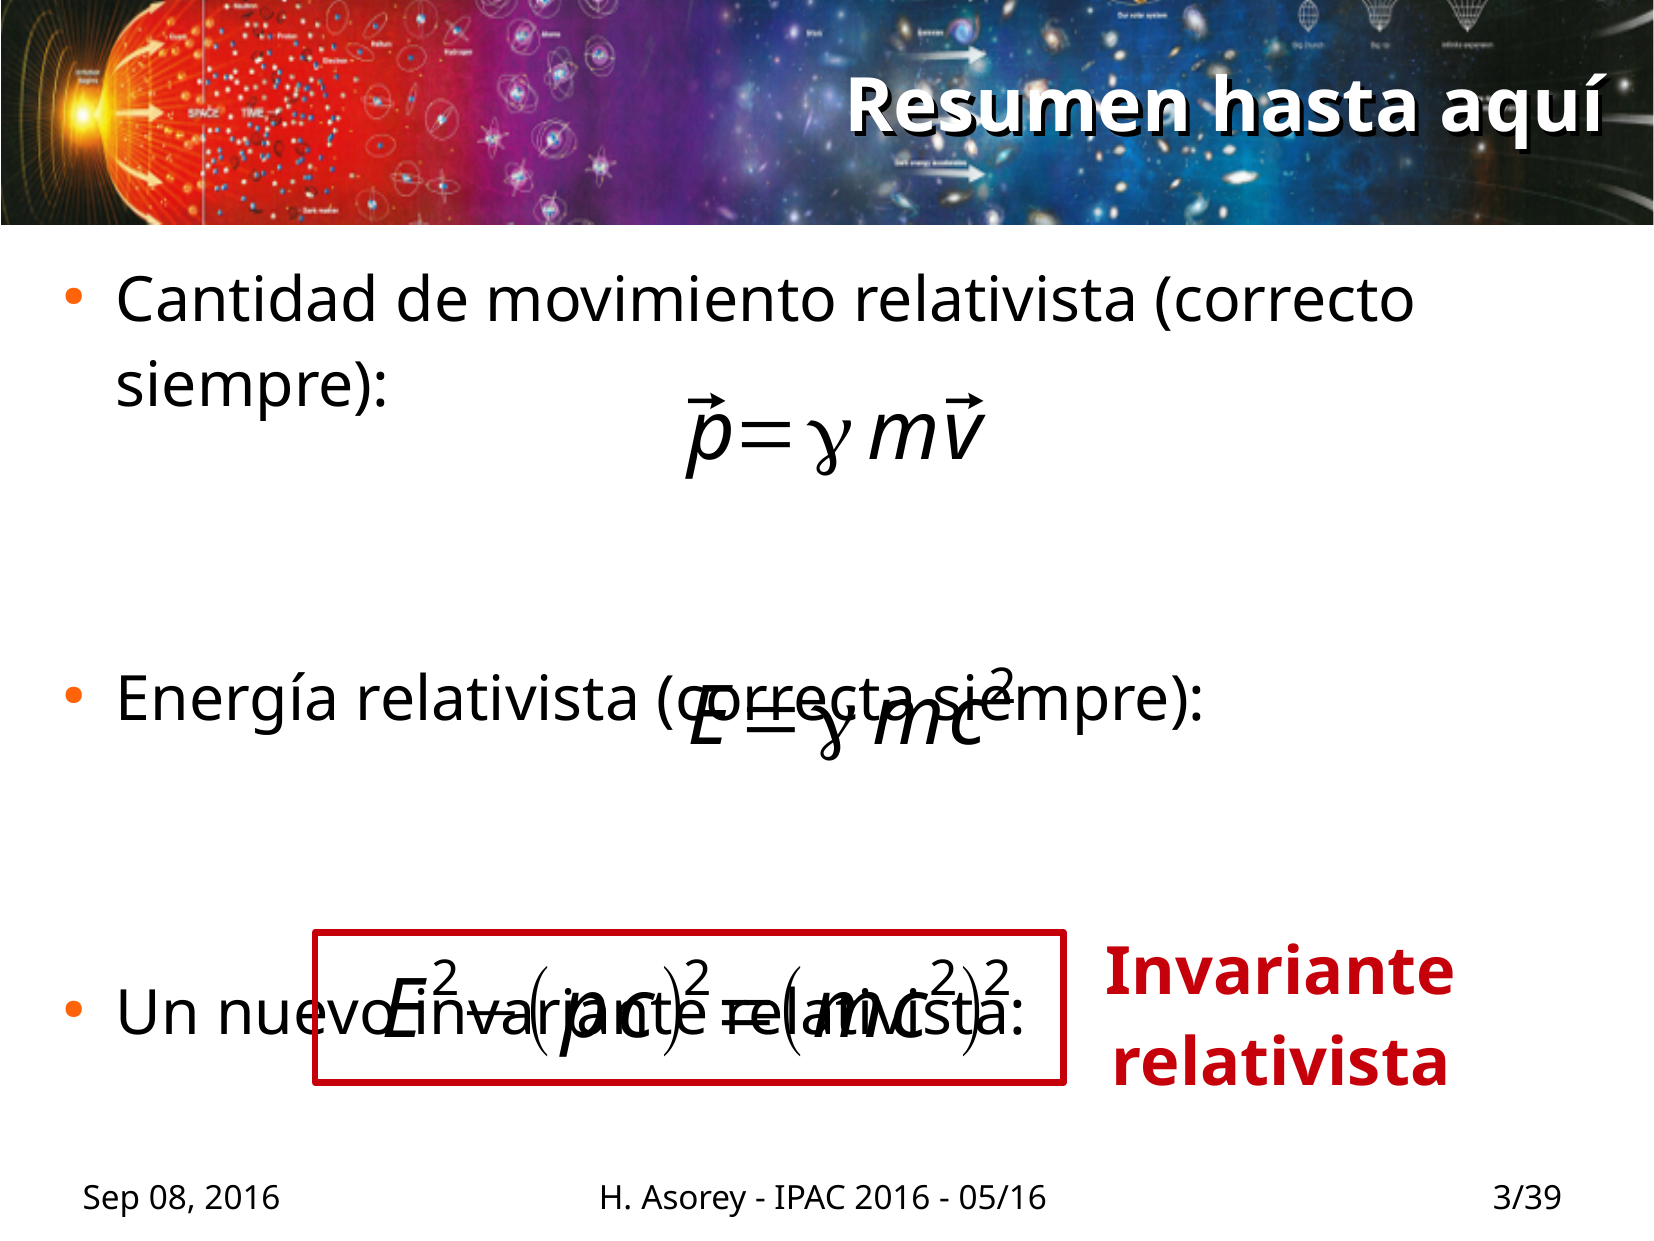

# Resumen hasta aquí
Cantidad de movimiento relativista (correcto siempre):
Energía relativista (correcta siempre):
Un nuevo invariante relativista:
Invariante relativista
Sep 08, 2016
H. Asorey - IPAC 2016 - 05/16
3